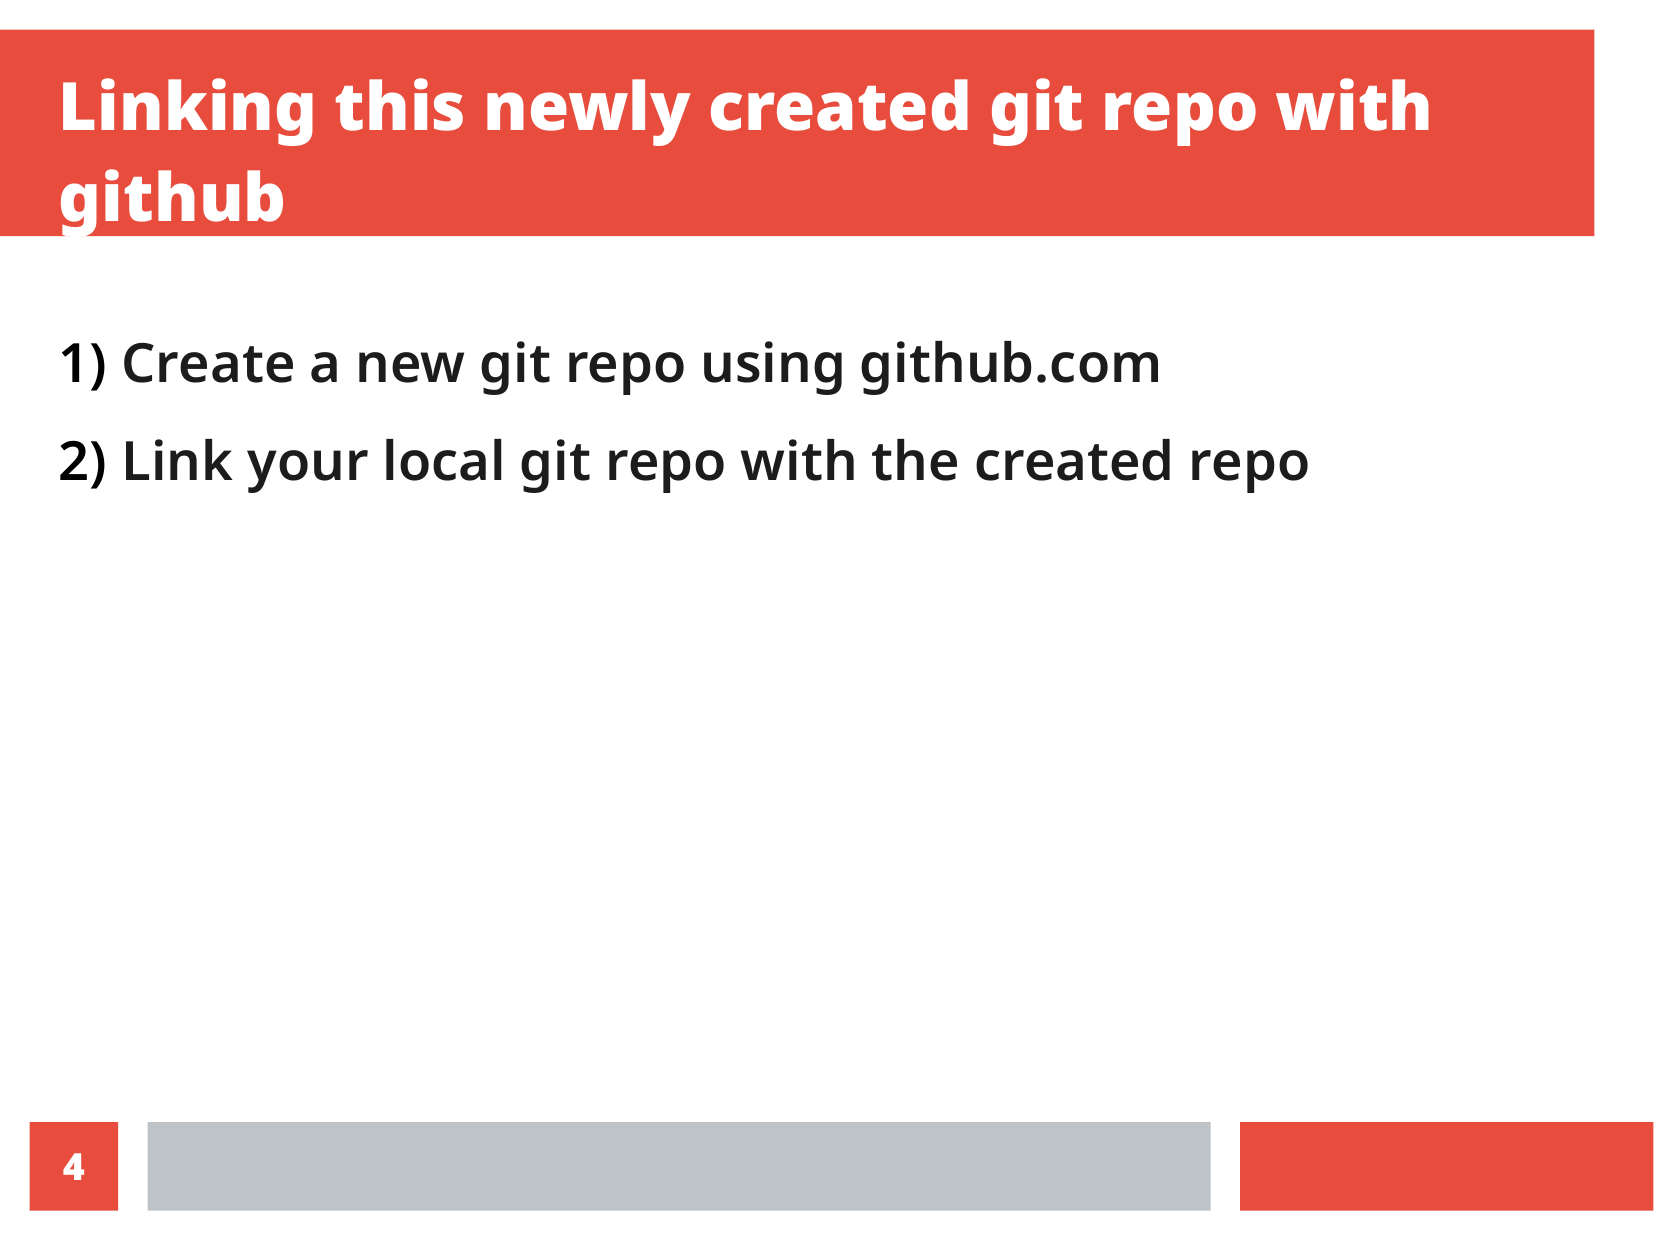

# Linking this newly created git repo with github
 Create a new git repo using github.com
 Link your local git repo with the created repo
4